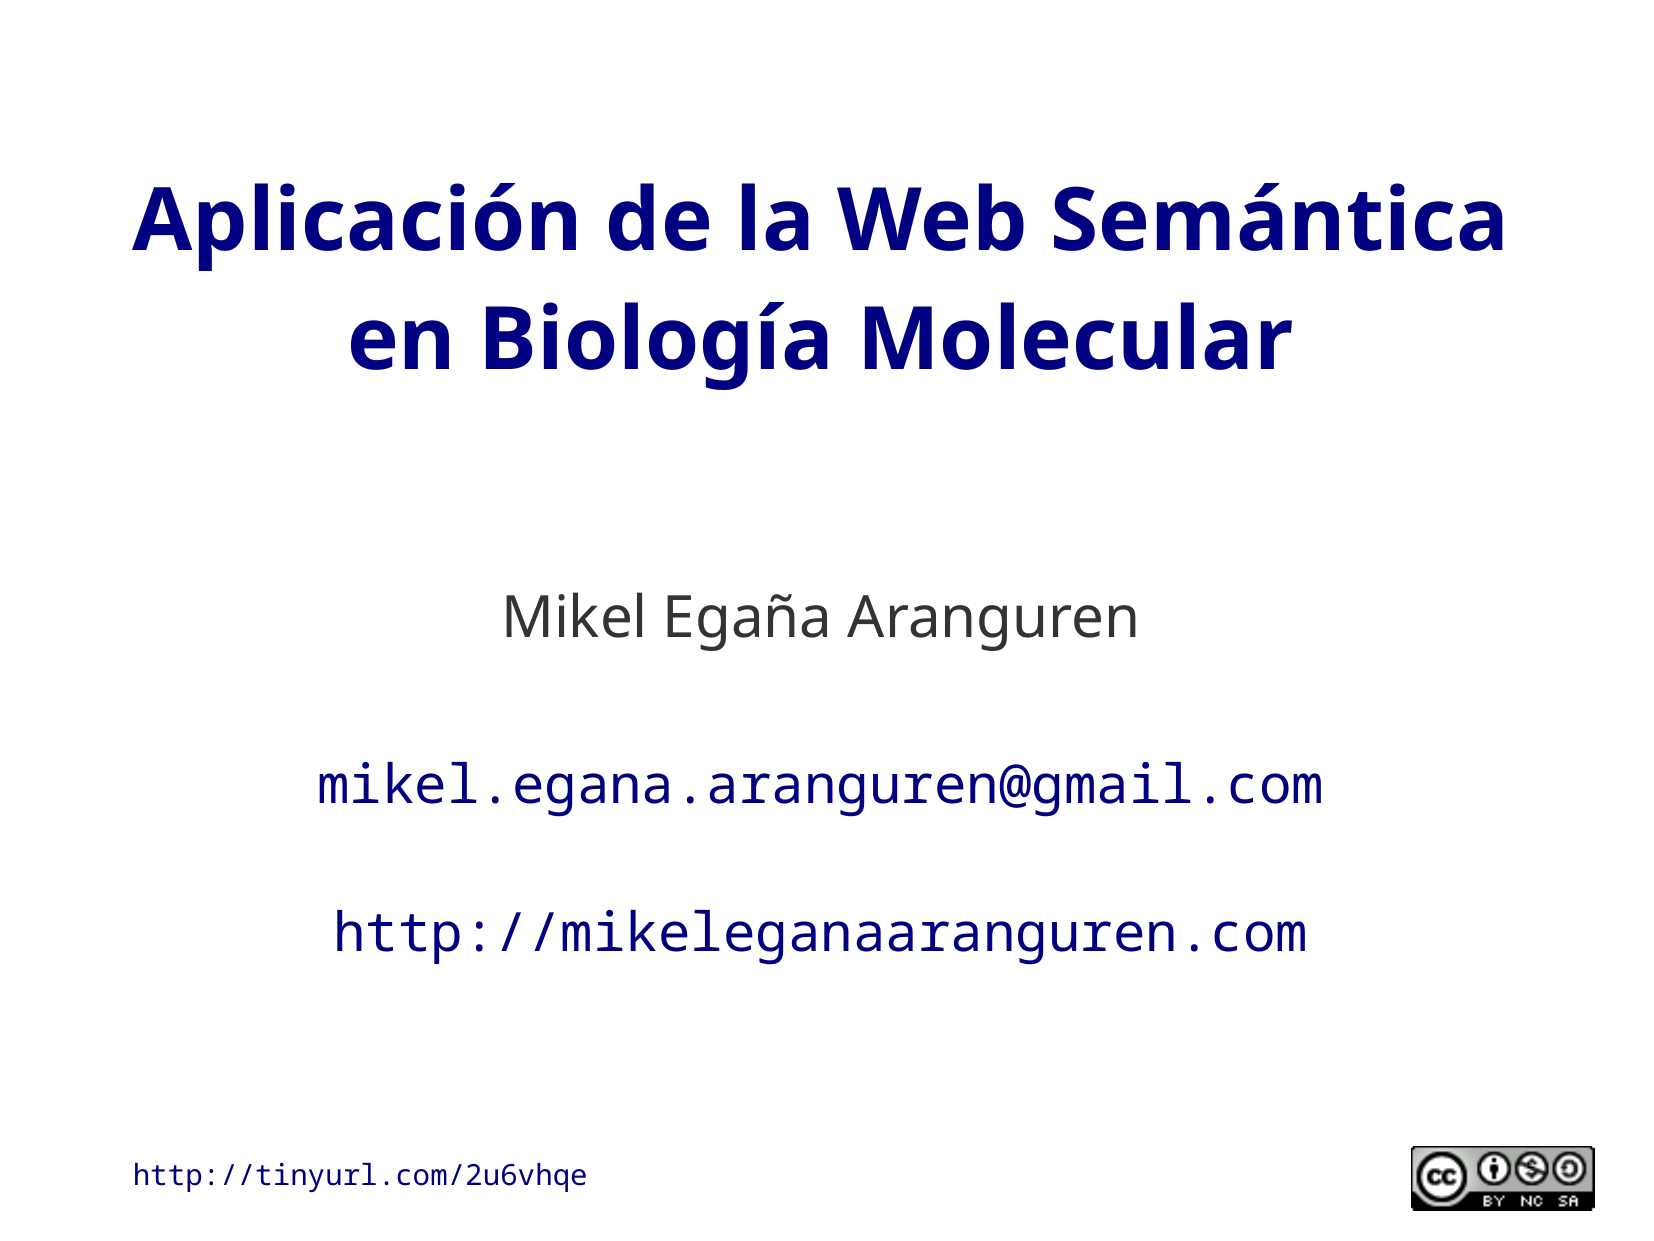

# Aplicación de la Web Semántica en Biología Molecular
Mikel Egaña Aranguren
mikel.egana.aranguren@gmail.com
http://mikeleganaaranguren.com
http://tinyurl.com/2u6vhqe